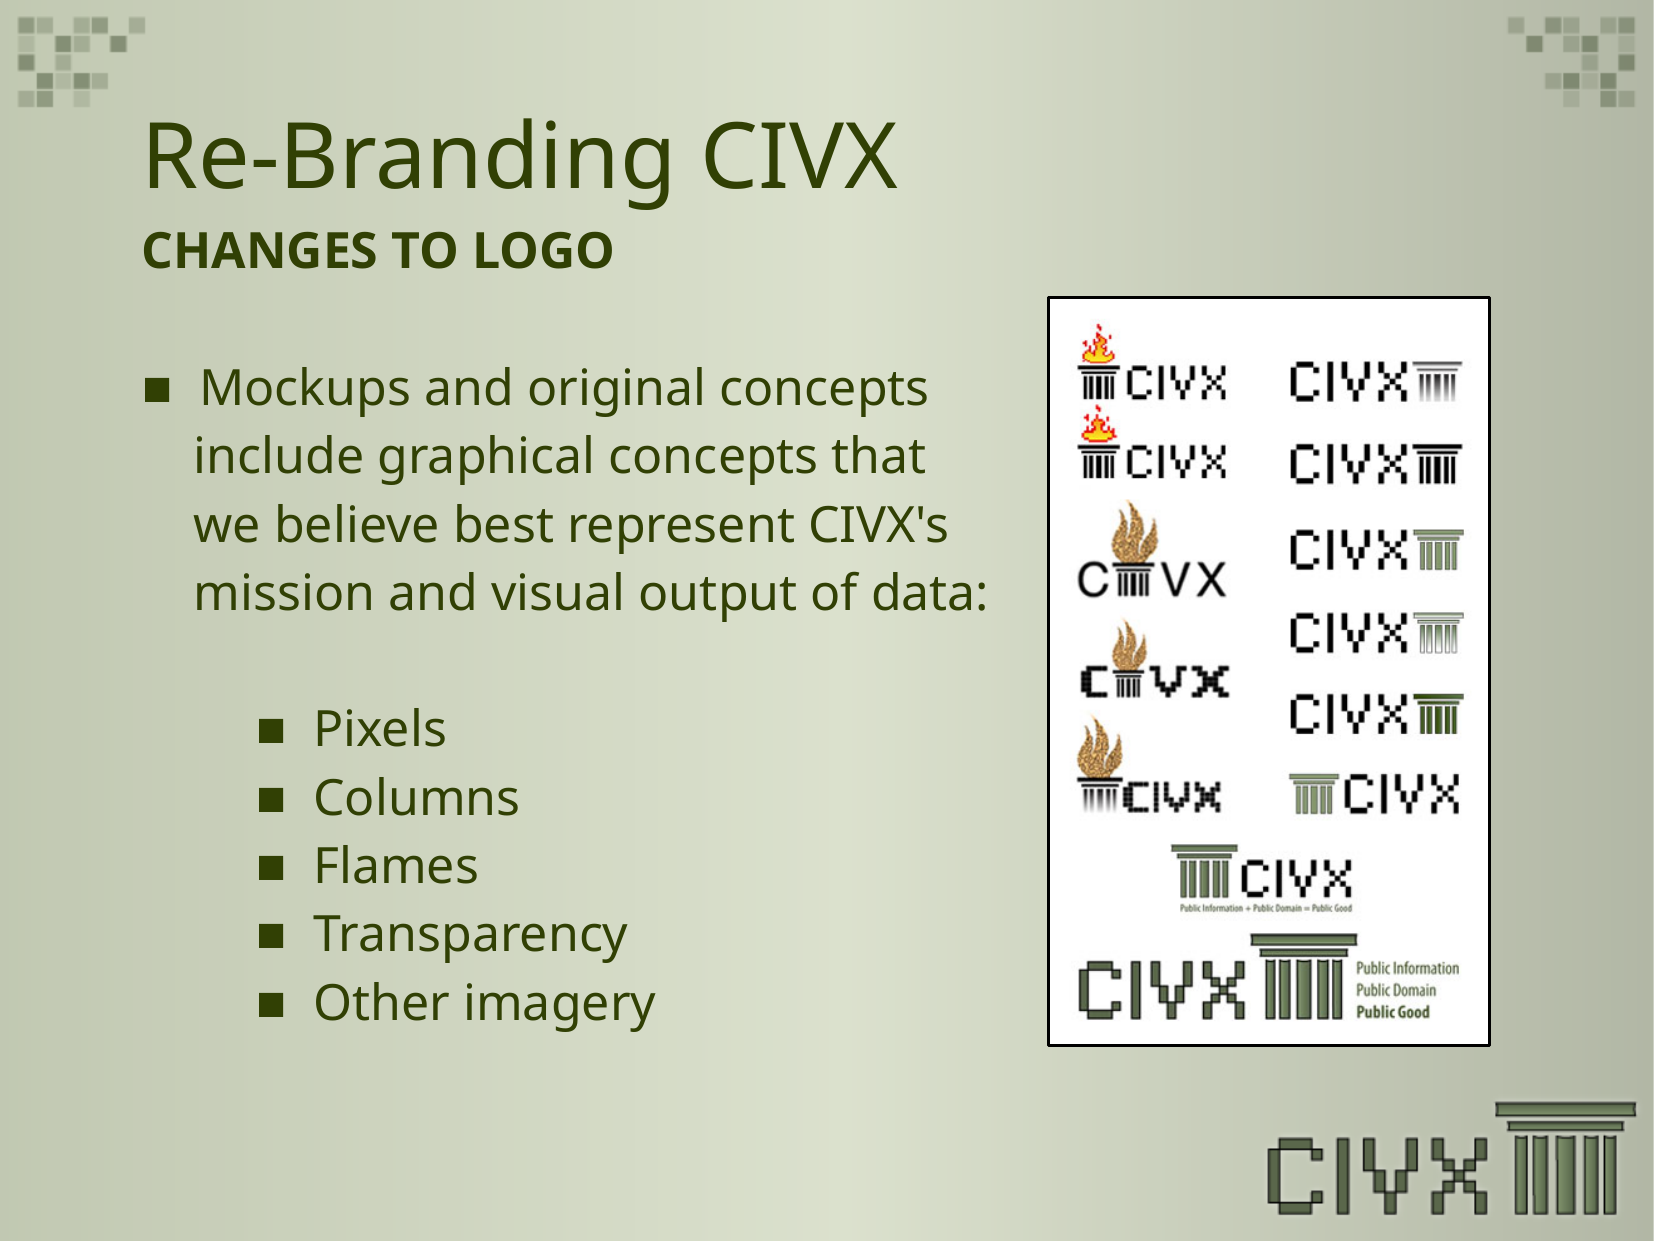

# Re-Branding CIVX
CHANGES TO LOGO
n Mockups and original concepts
 include graphical concepts that
 we believe best represent CIVX's
 mission and visual output of data:
	 n Pixels
	 n Columns
	 n Flames
	 n Transparency
	 n Other imagery